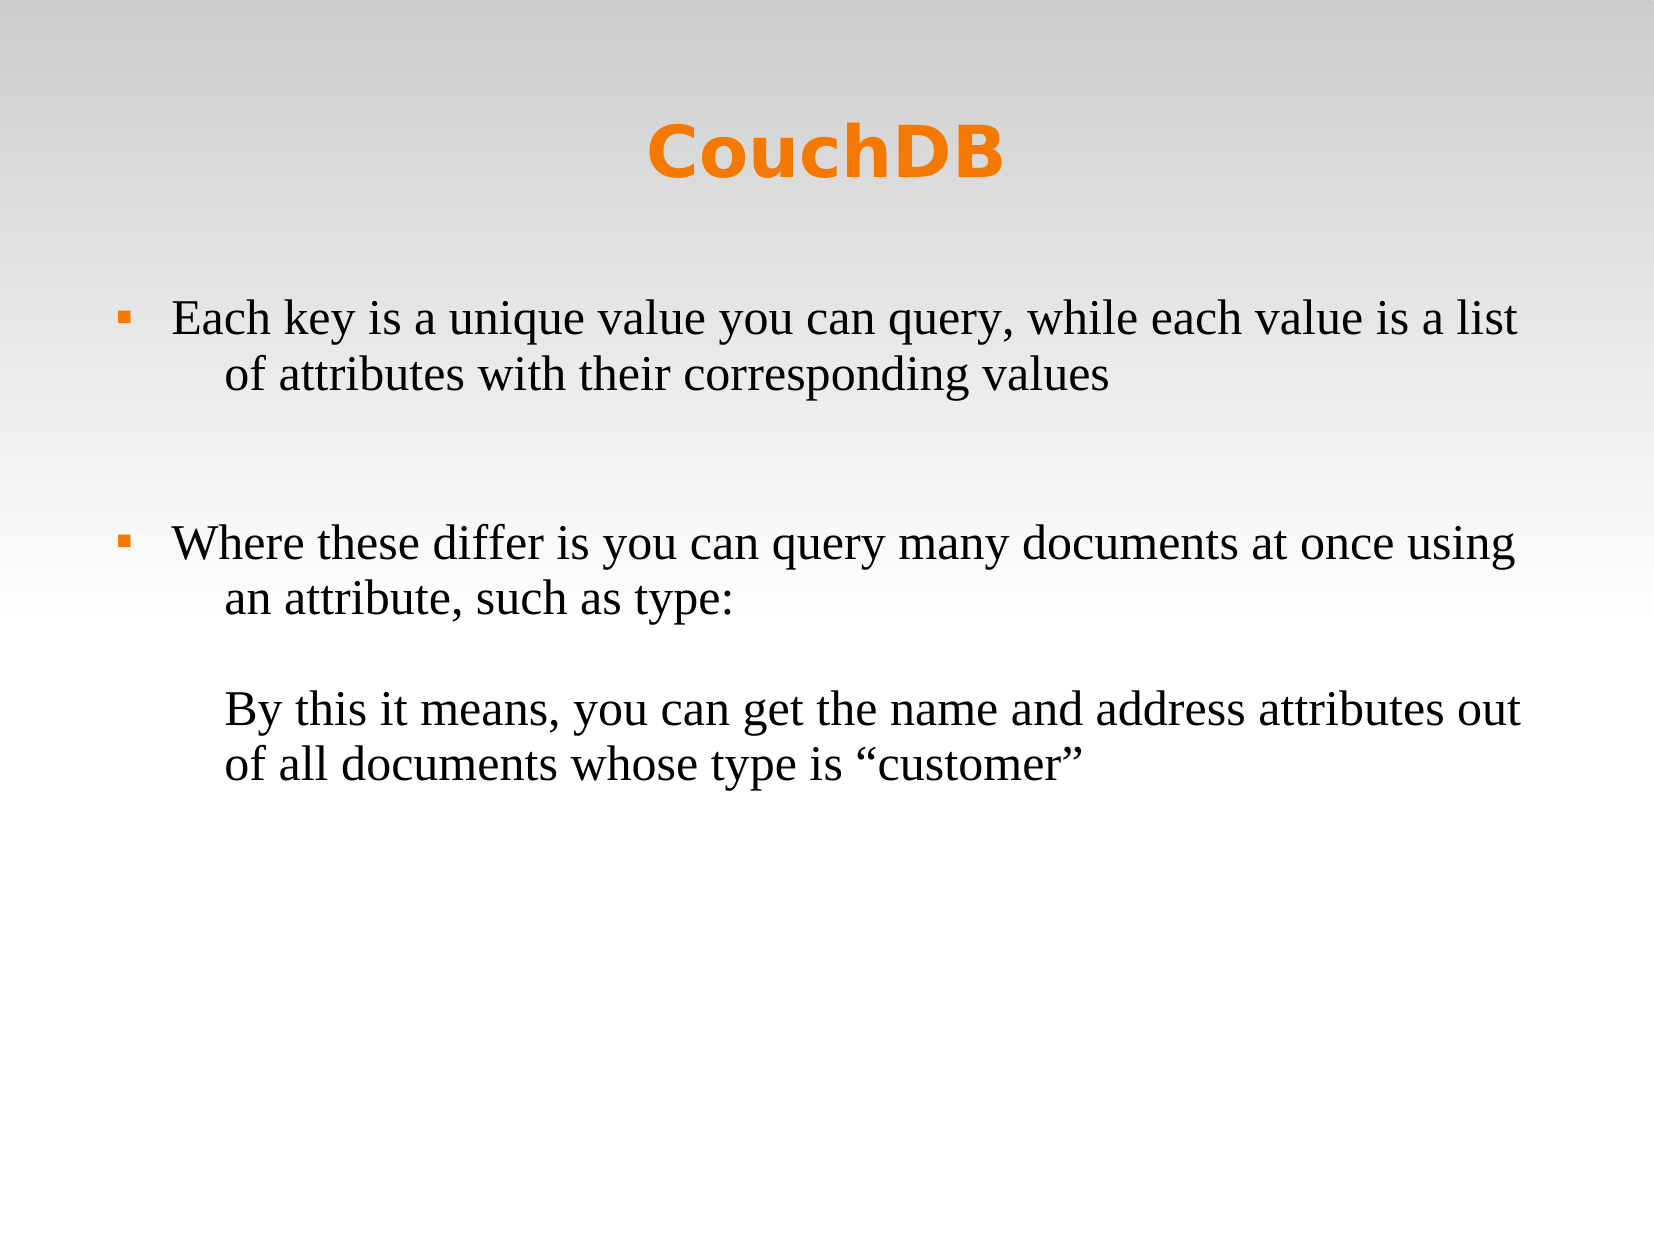

# CouchDB
Each key is a unique value you can query, while each value is a list of attributes with their corresponding values
Where these differ is you can query many documents at once using an attribute, such as type:
By this it means, you can get the name and address attributes out of all documents whose type is “customer”